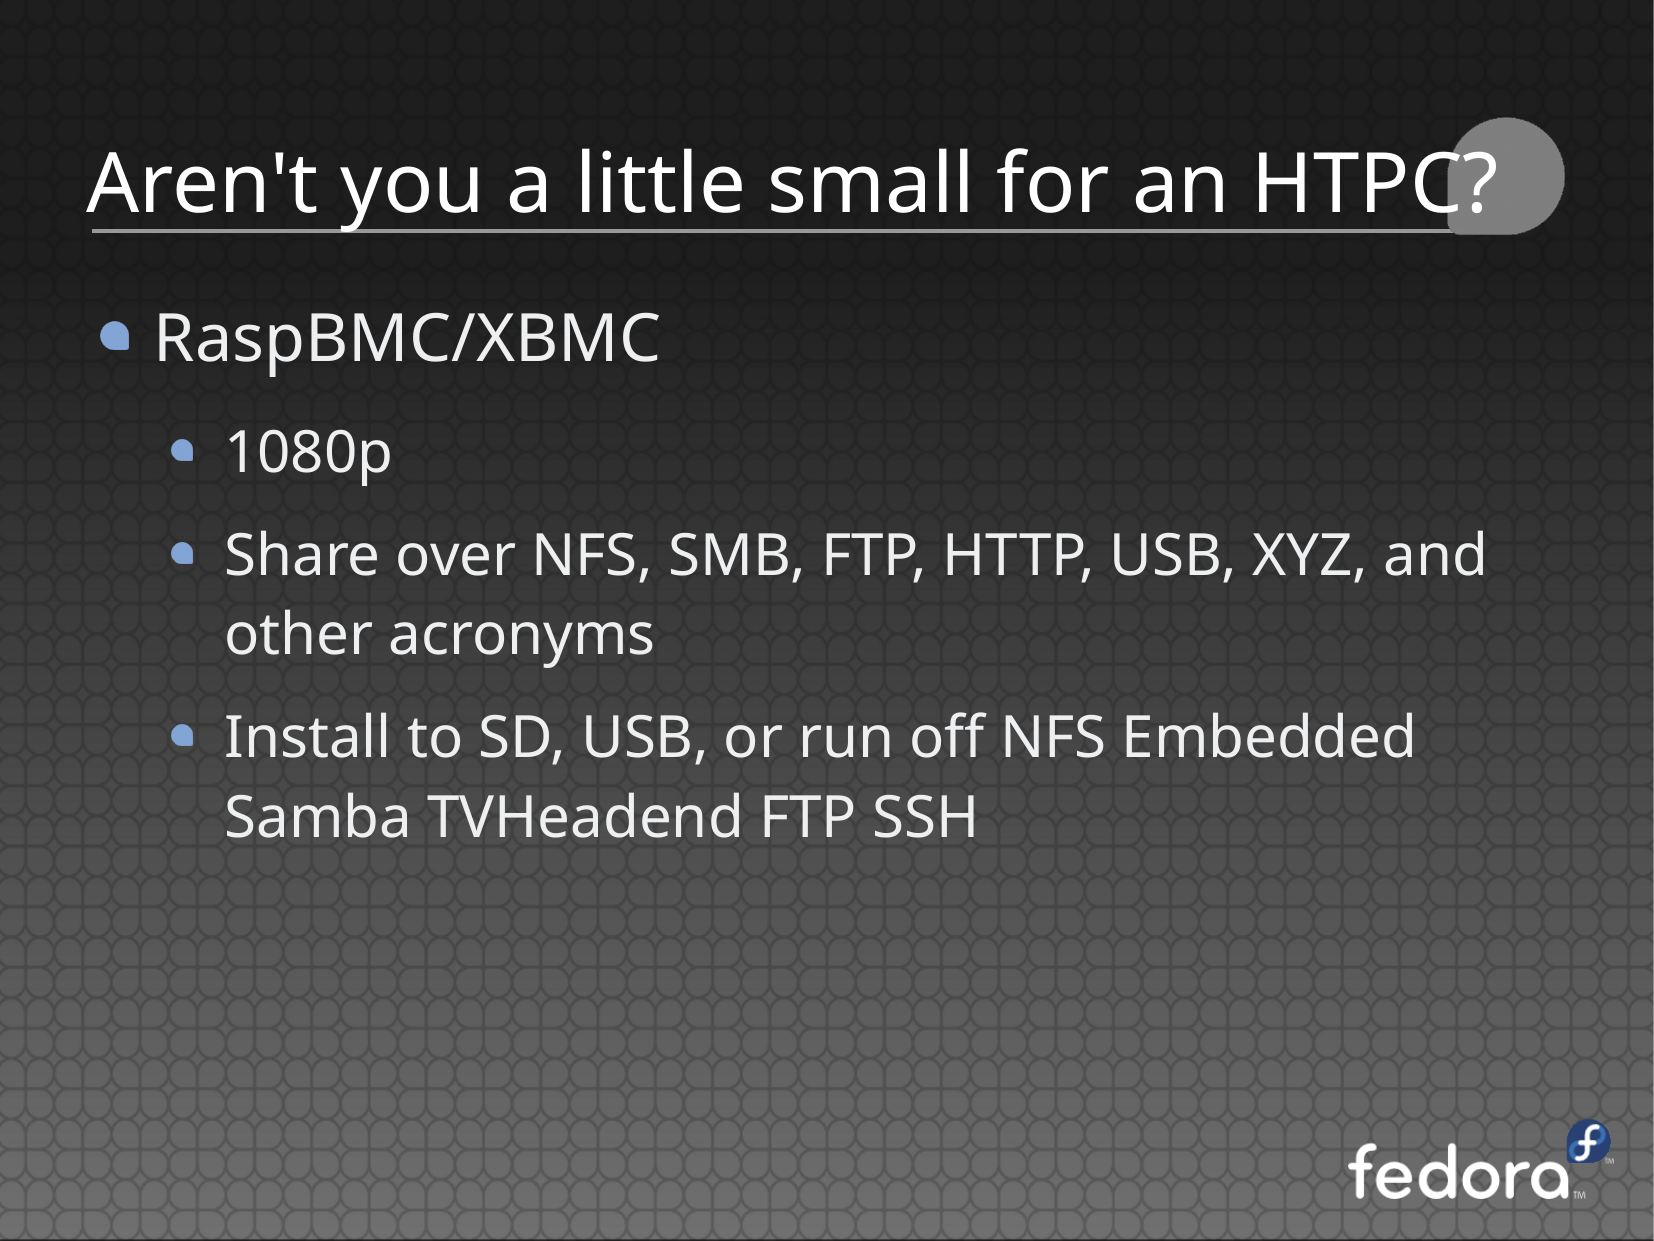

# Aren't you a little small for an HTPC?
RaspBMC/XBMC
1080p
Share over NFS, SMB, FTP, HTTP, USB, XYZ, and other acronyms
Install to SD, USB, or run off NFS Embedded Samba TVHeadend FTP SSH